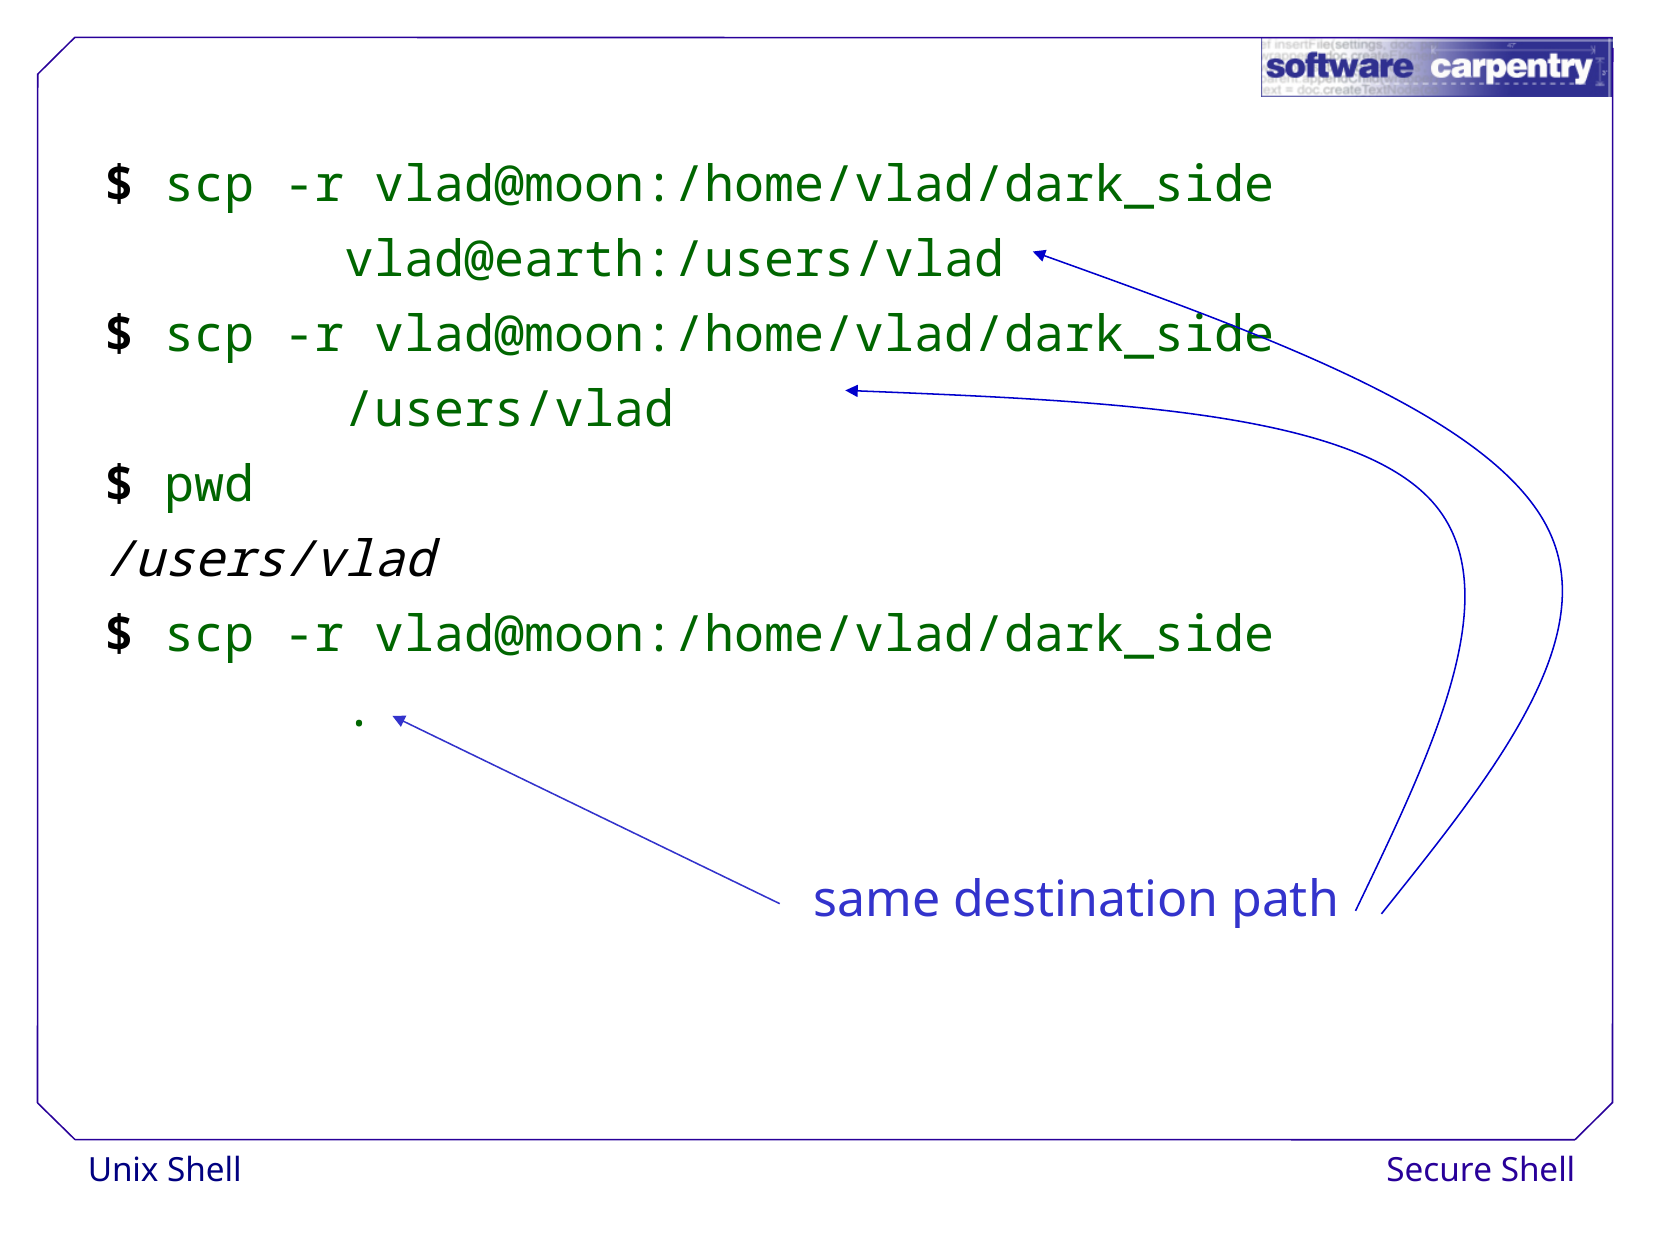

$ scp -r vlad@moon:/home/vlad/dark_side
 vlad@earth:/users/vlad
$ scp -r vlad@moon:/home/vlad/dark_side
 /users/vlad
$ pwd
/users/vlad
$ scp -r vlad@moon:/home/vlad/dark_side
 .
same destination path